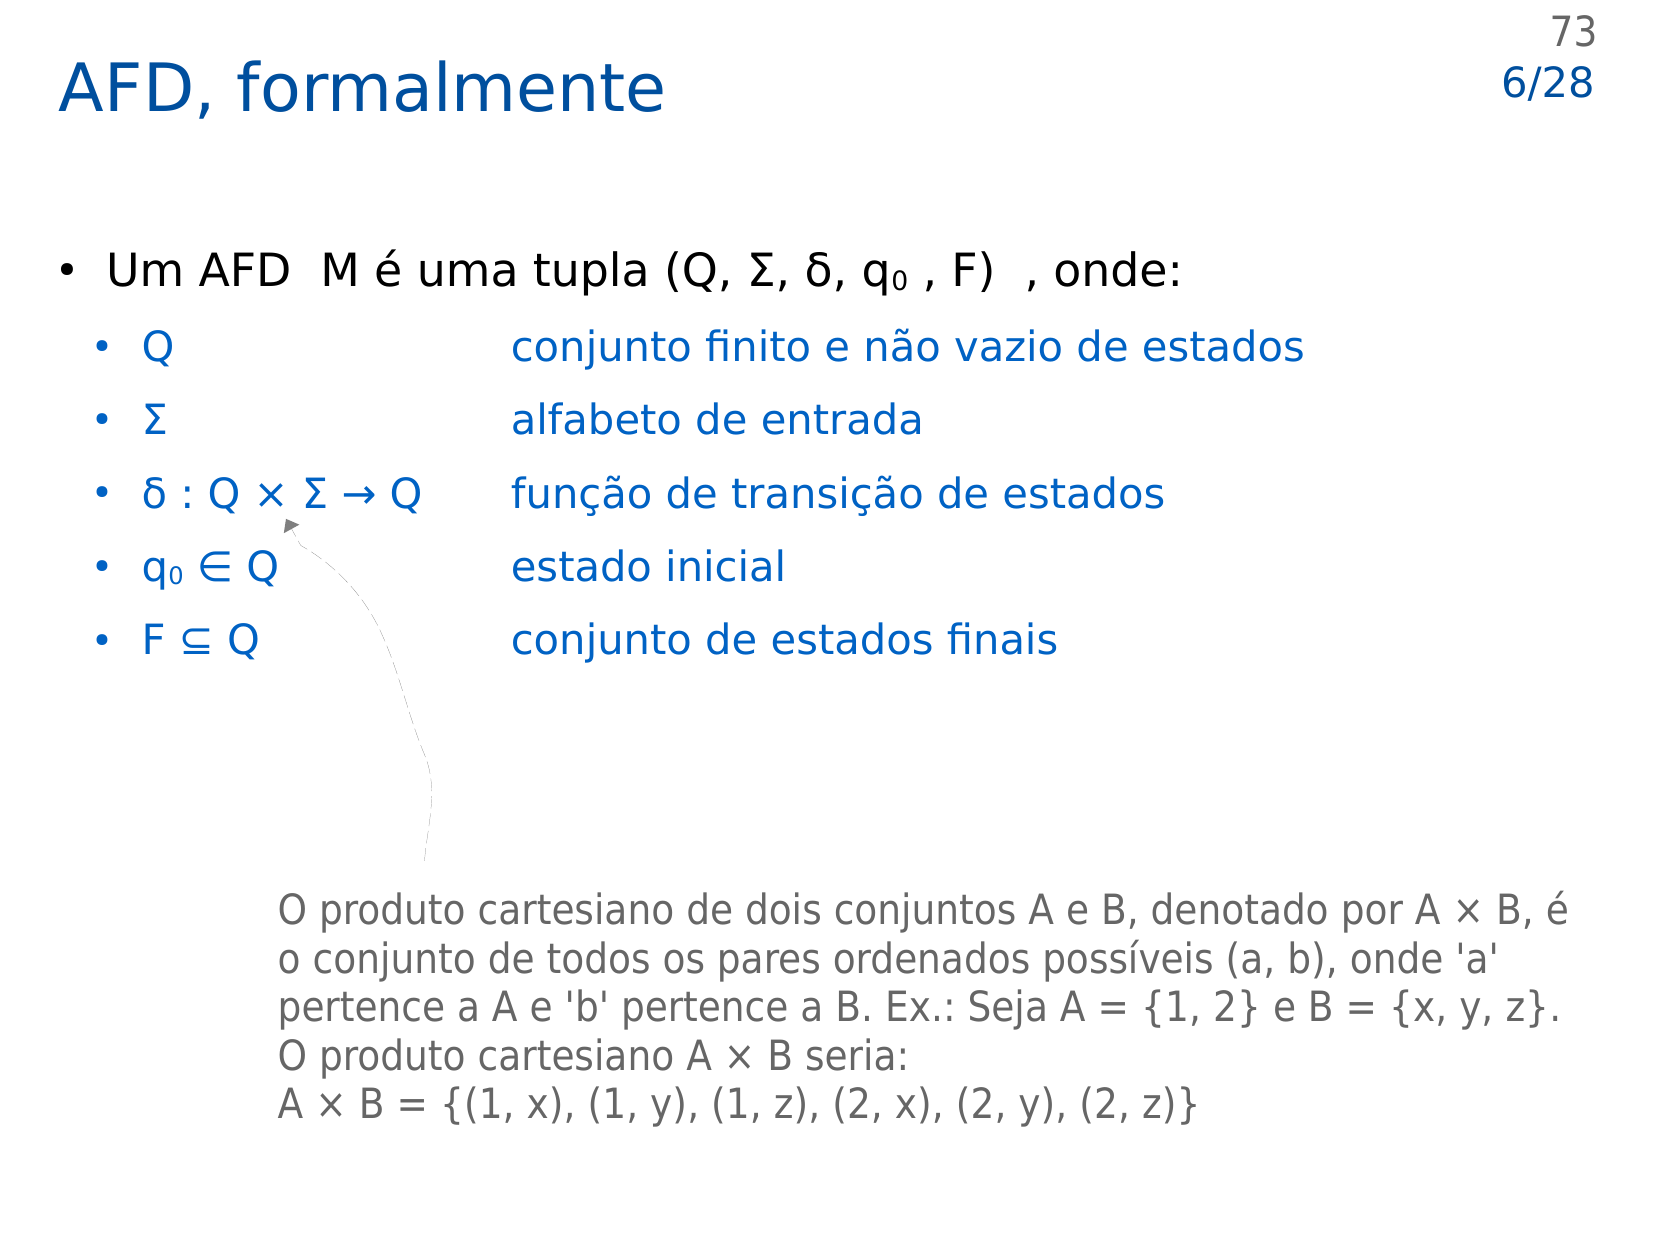

73
# AFD, formalmente
6
Um AFD M é uma tupla (Q, Σ, δ, q0 , F) , onde:
Q 					conjunto finito e não vazio de estados
Σ					alfabeto de entrada
δ : Q × Σ → Q 		função de transição de estados
q0 ∈ Q 			estado inicial
F ⊆ Q 				conjunto de estados finais
O produto cartesiano de dois conjuntos A e B, denotado por A × B, é o conjunto de todos os pares ordenados possíveis (a, b), onde 'a' pertence a A e 'b' pertence a B. Ex.: Seja A = {1, 2} e B = {x, y, z}. O produto cartesiano A × B seria:
A × B = {(1, x), (1, y), (1, z), (2, x), (2, y), (2, z)}